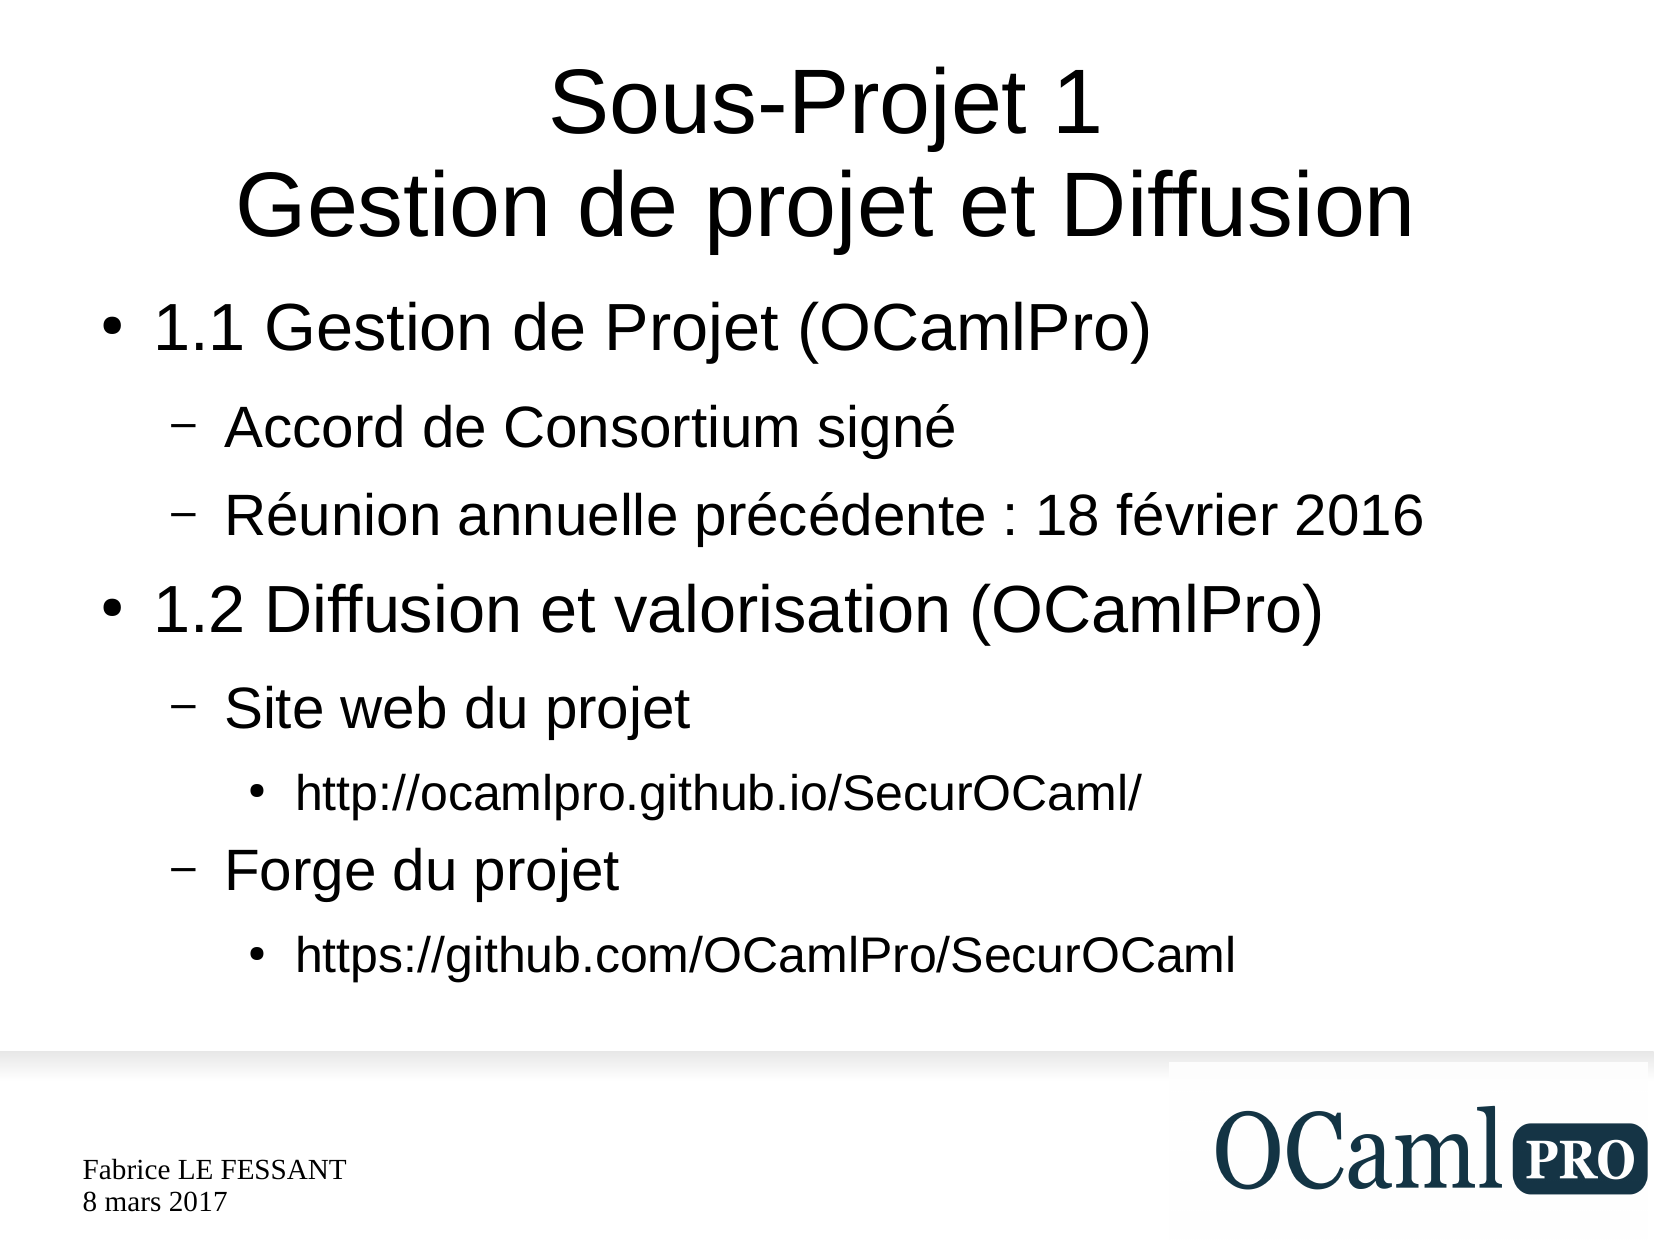

# Sous-Projet 1 Gestion de projet et Diffusion
1.1 Gestion de Projet (OCamlPro)
Accord de Consortium signé
Réunion annuelle précédente : 18 février 2016
1.2 Diffusion et valorisation (OCamlPro)
Site web du projet
http://ocamlpro.github.io/SecurOCaml/
Forge du projet
https://github.com/OCamlPro/SecurOCaml